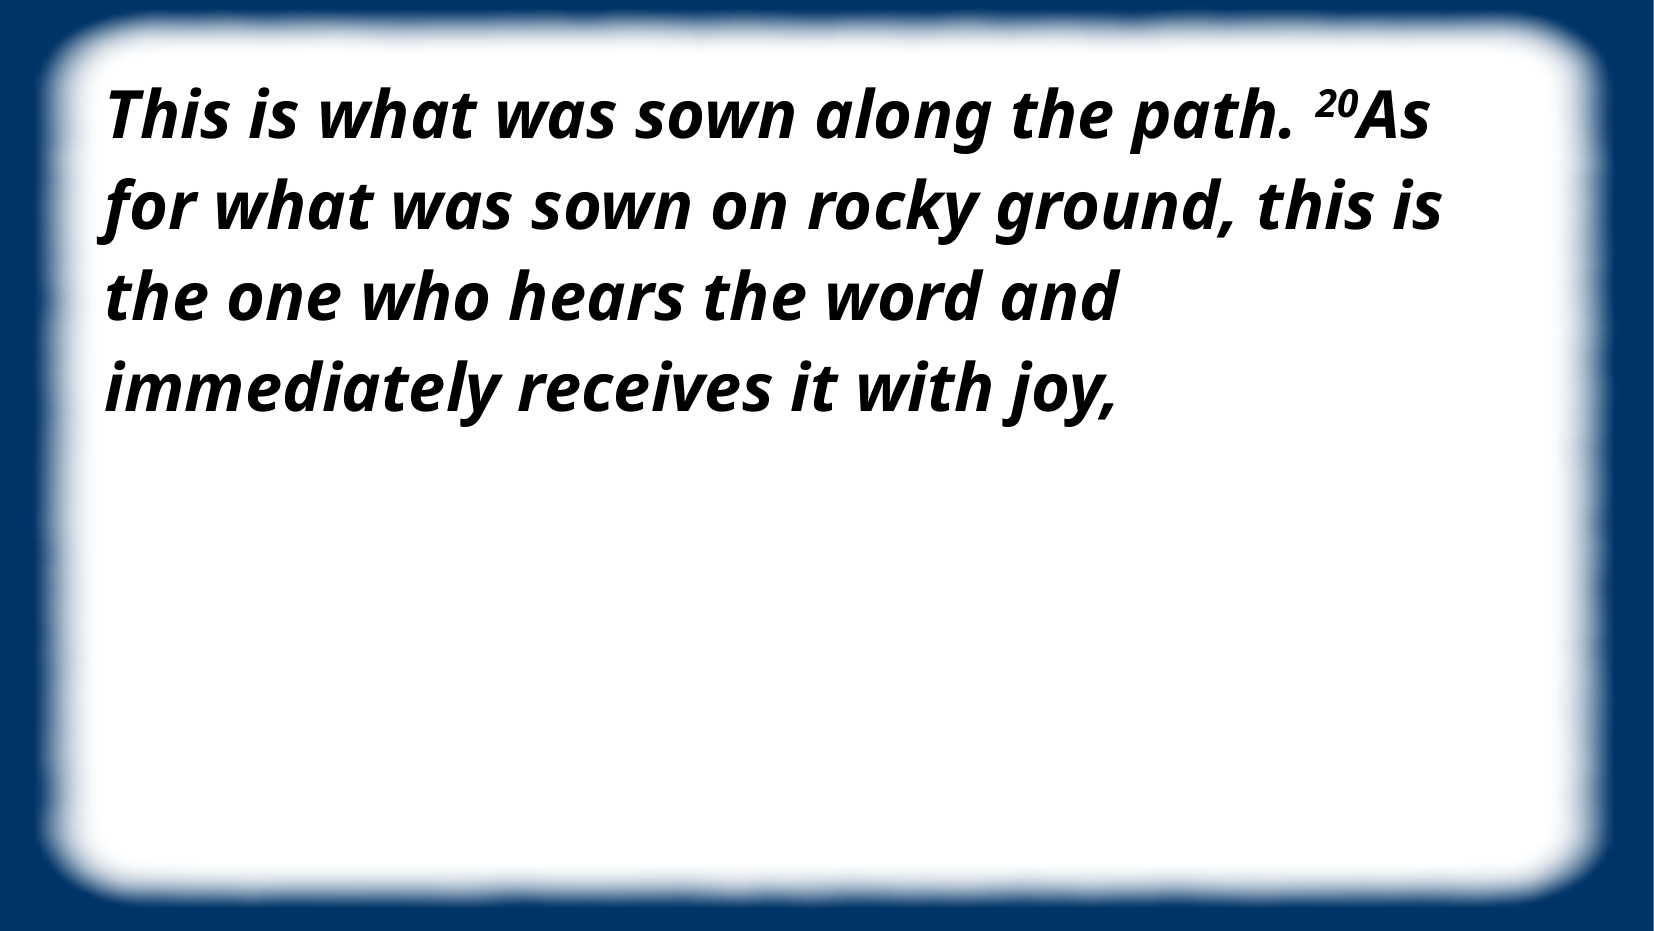

This is what was sown along the path. 20As for what was sown on rocky ground, this is the one who hears the word and immediately receives it with joy,